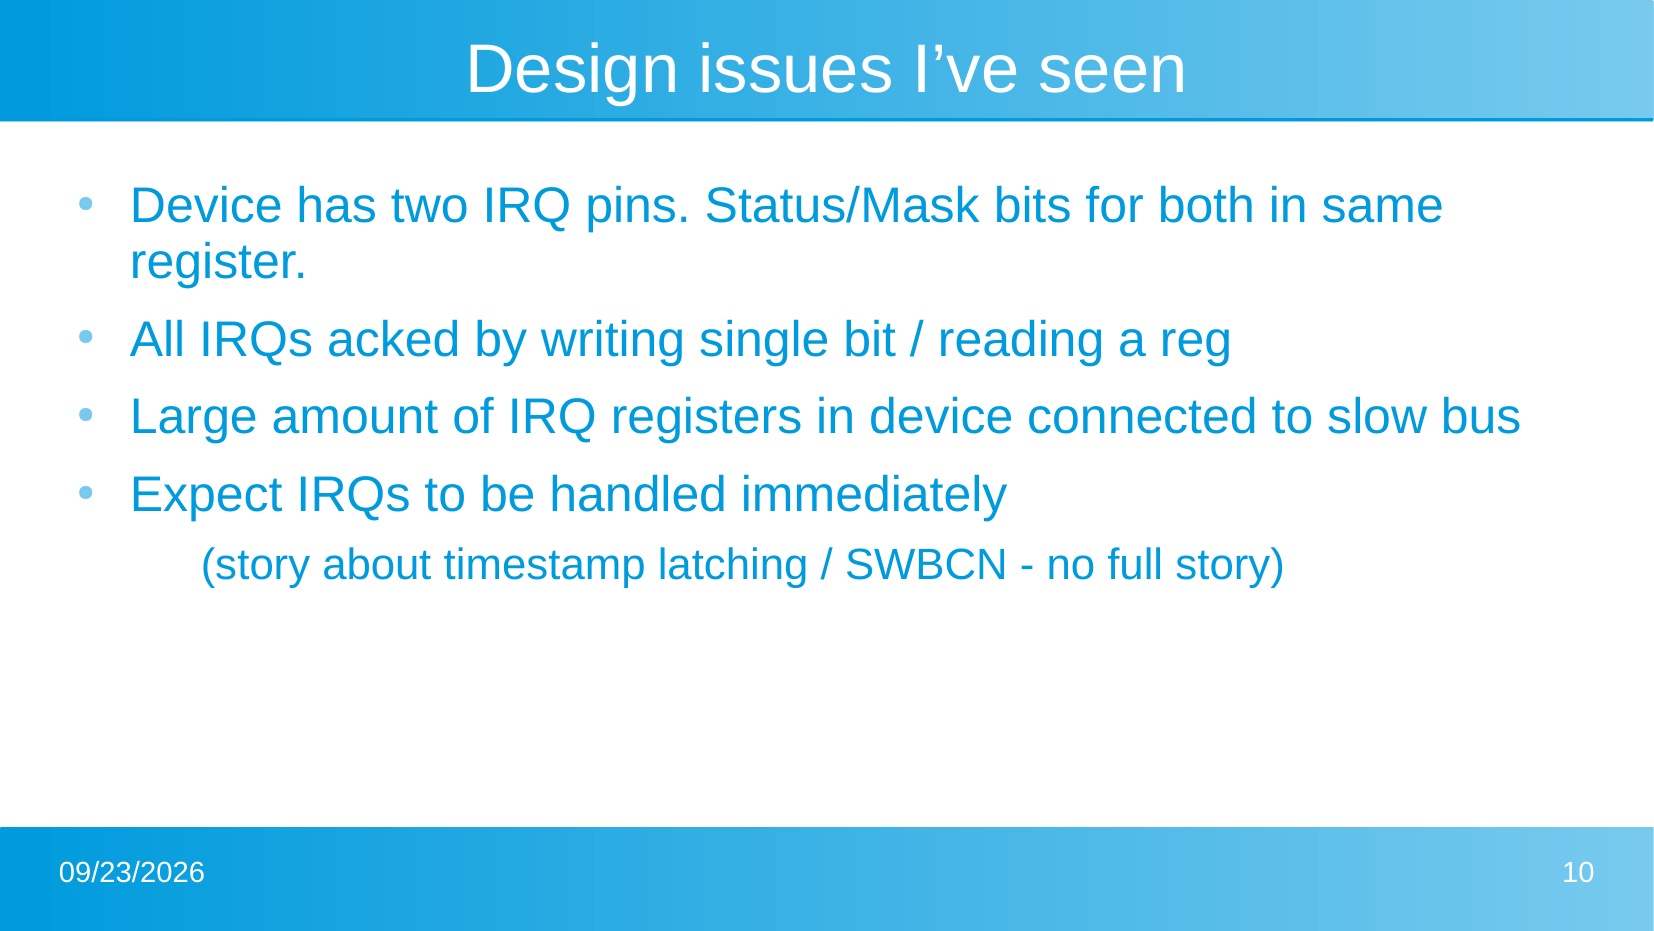

# Design issues I’ve seen
Device has two IRQ pins. Status/Mask bits for both in same register.
All IRQs acked by writing single bit / reading a reg
Large amount of IRQ registers in device connected to slow bus
Expect IRQs to be handled immediately
(story about timestamp latching / SWBCN - no full story)
10